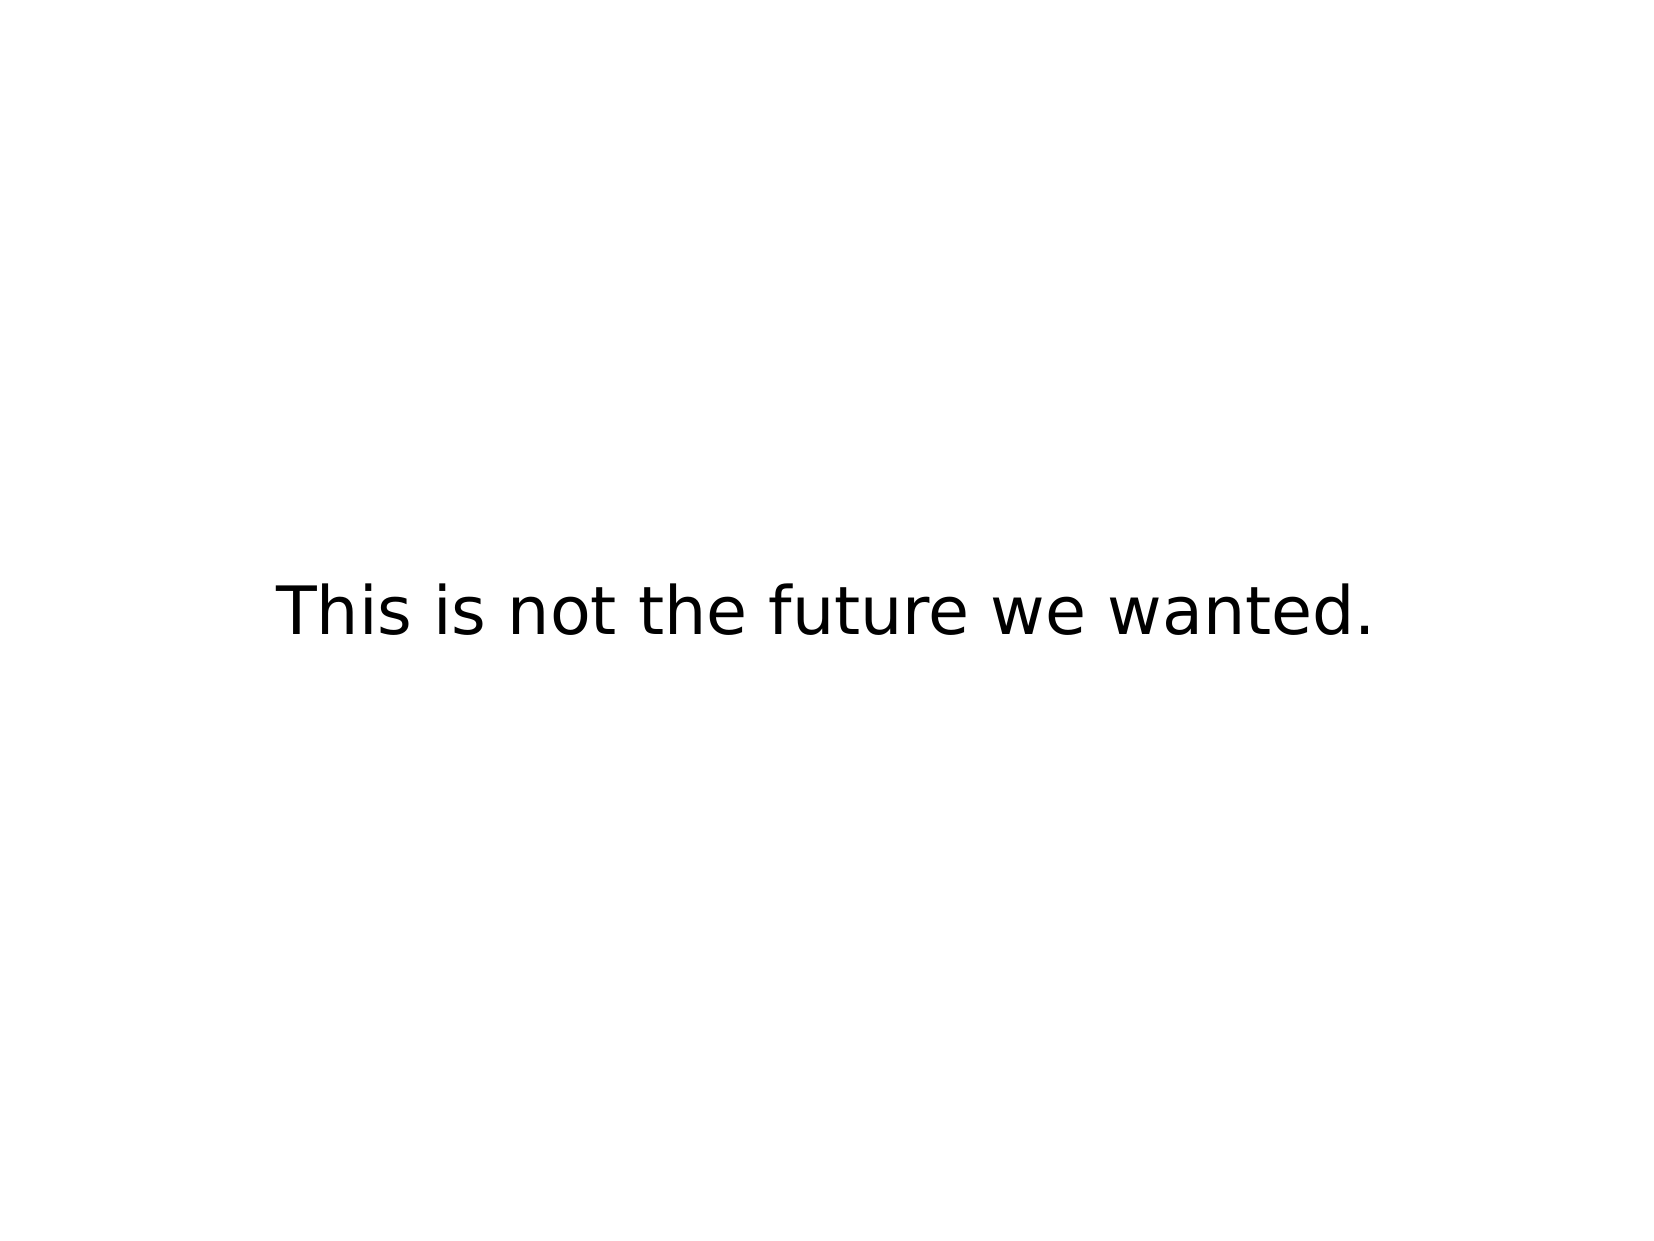

#
This is not the future we wanted.